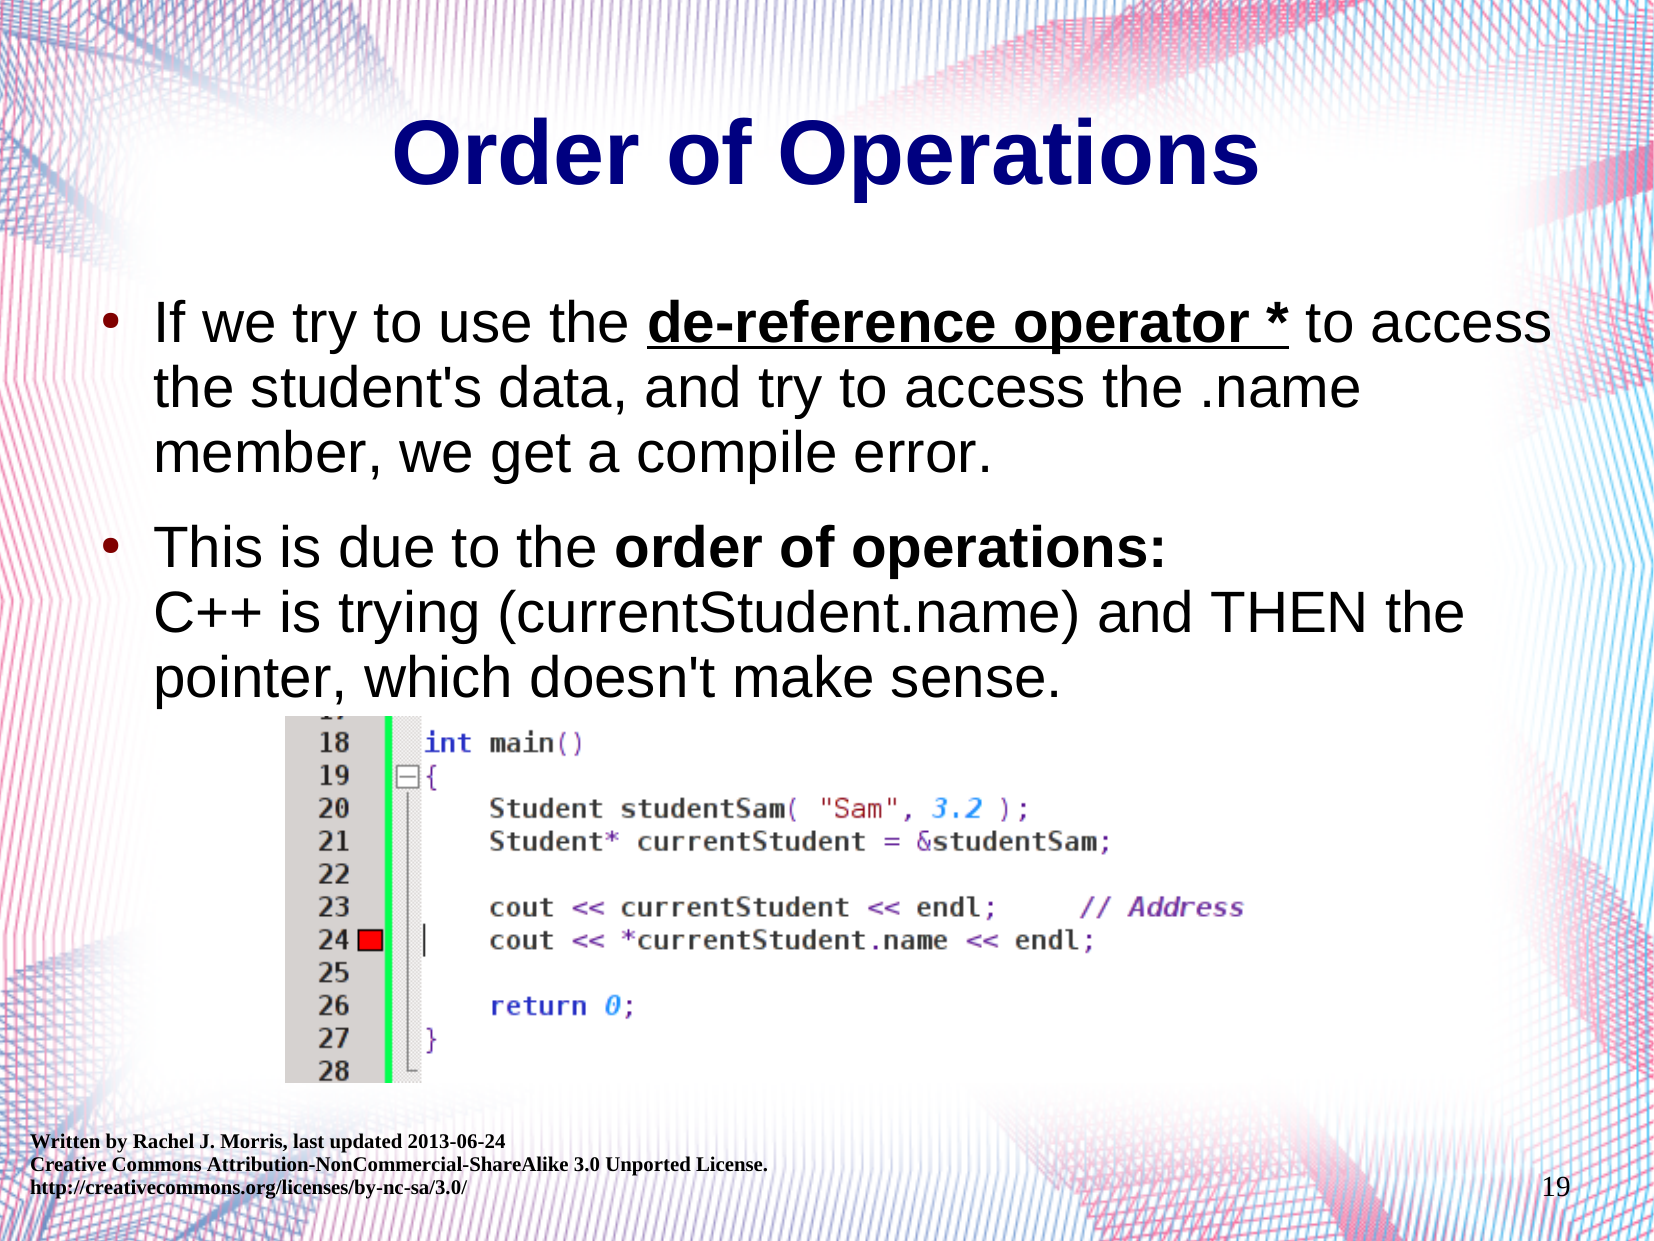

# Order of Operations
If we try to use the de-reference operator * to access the student's data, and try to access the .name member, we get a compile error.
This is due to the order of operations:
C++ is trying (currentStudent.name) and THEN the pointer, which doesn't make sense.
19